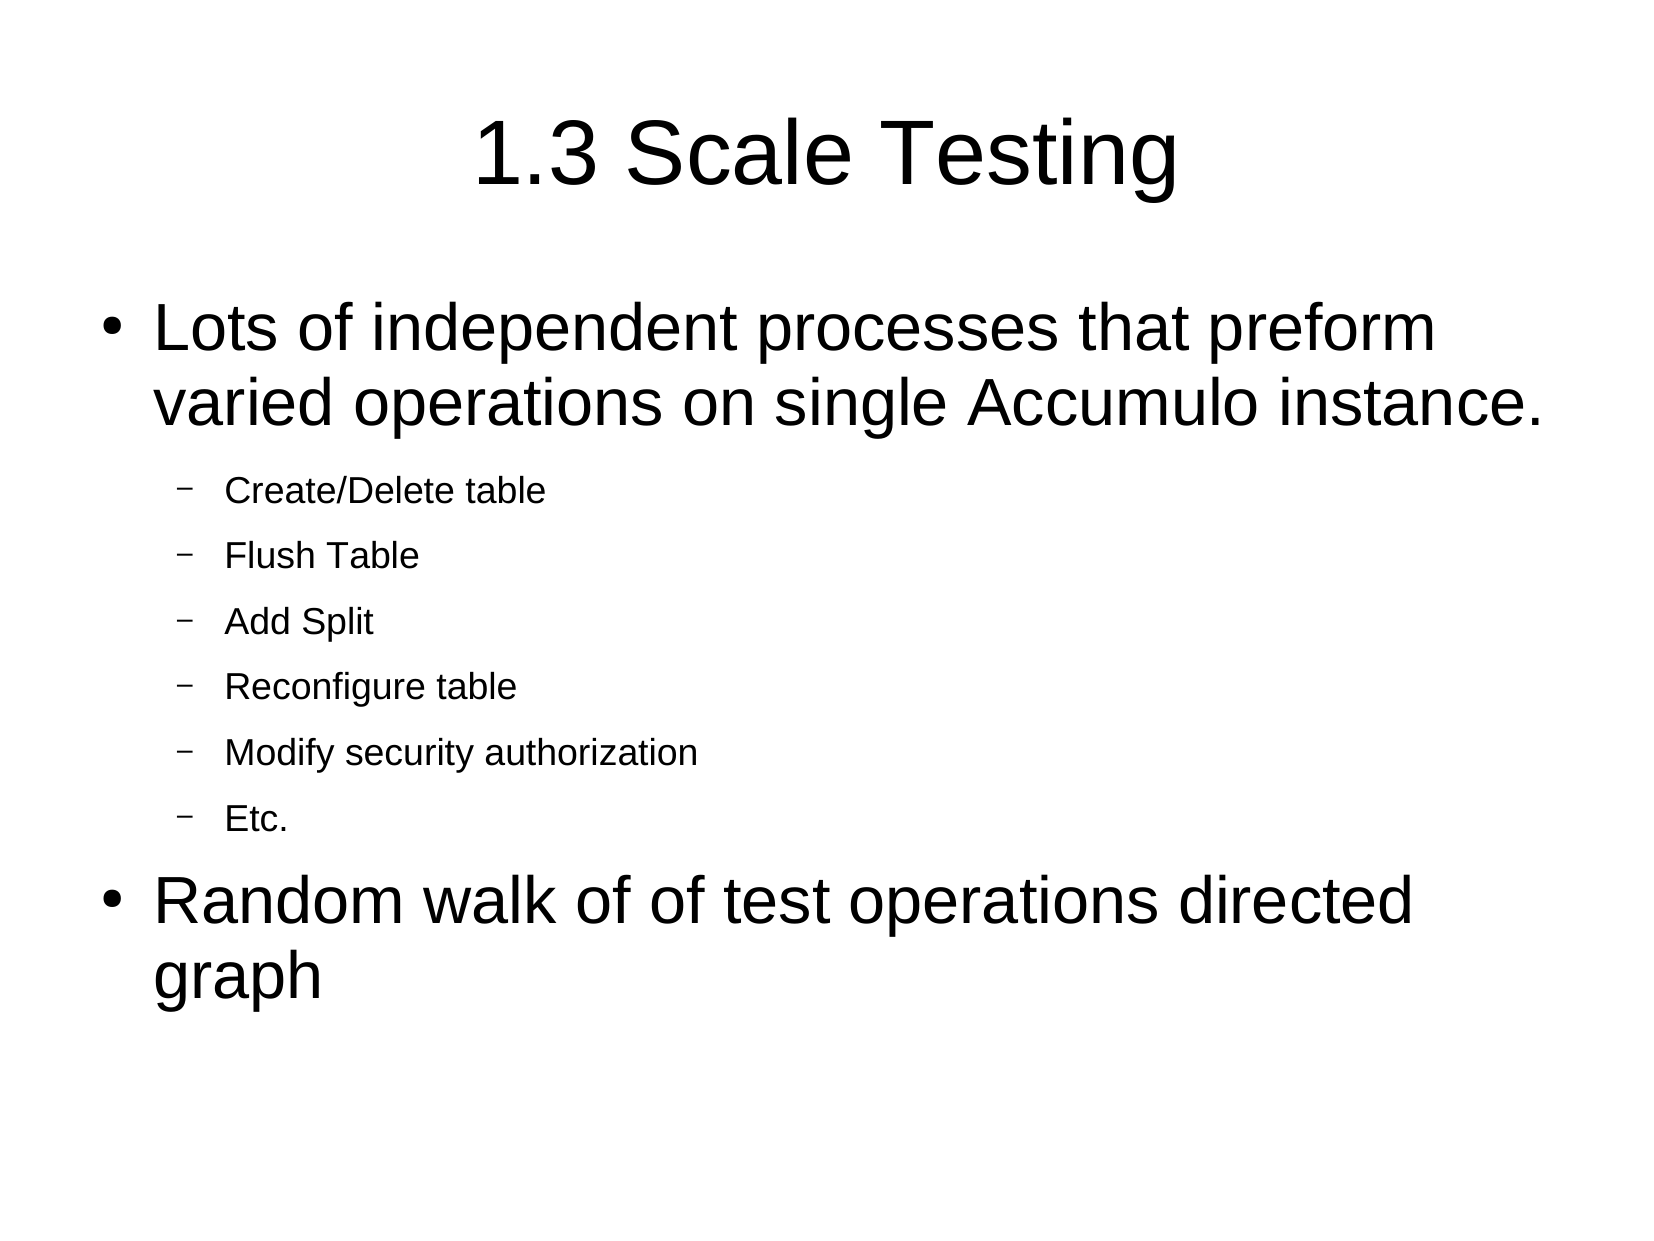

# 1.3 Scale Testing
Lots of independent processes that preform varied operations on single Accumulo instance.
Create/Delete table
Flush Table
Add Split
Reconfigure table
Modify security authorization
Etc.
Random walk of of test operations directed graph